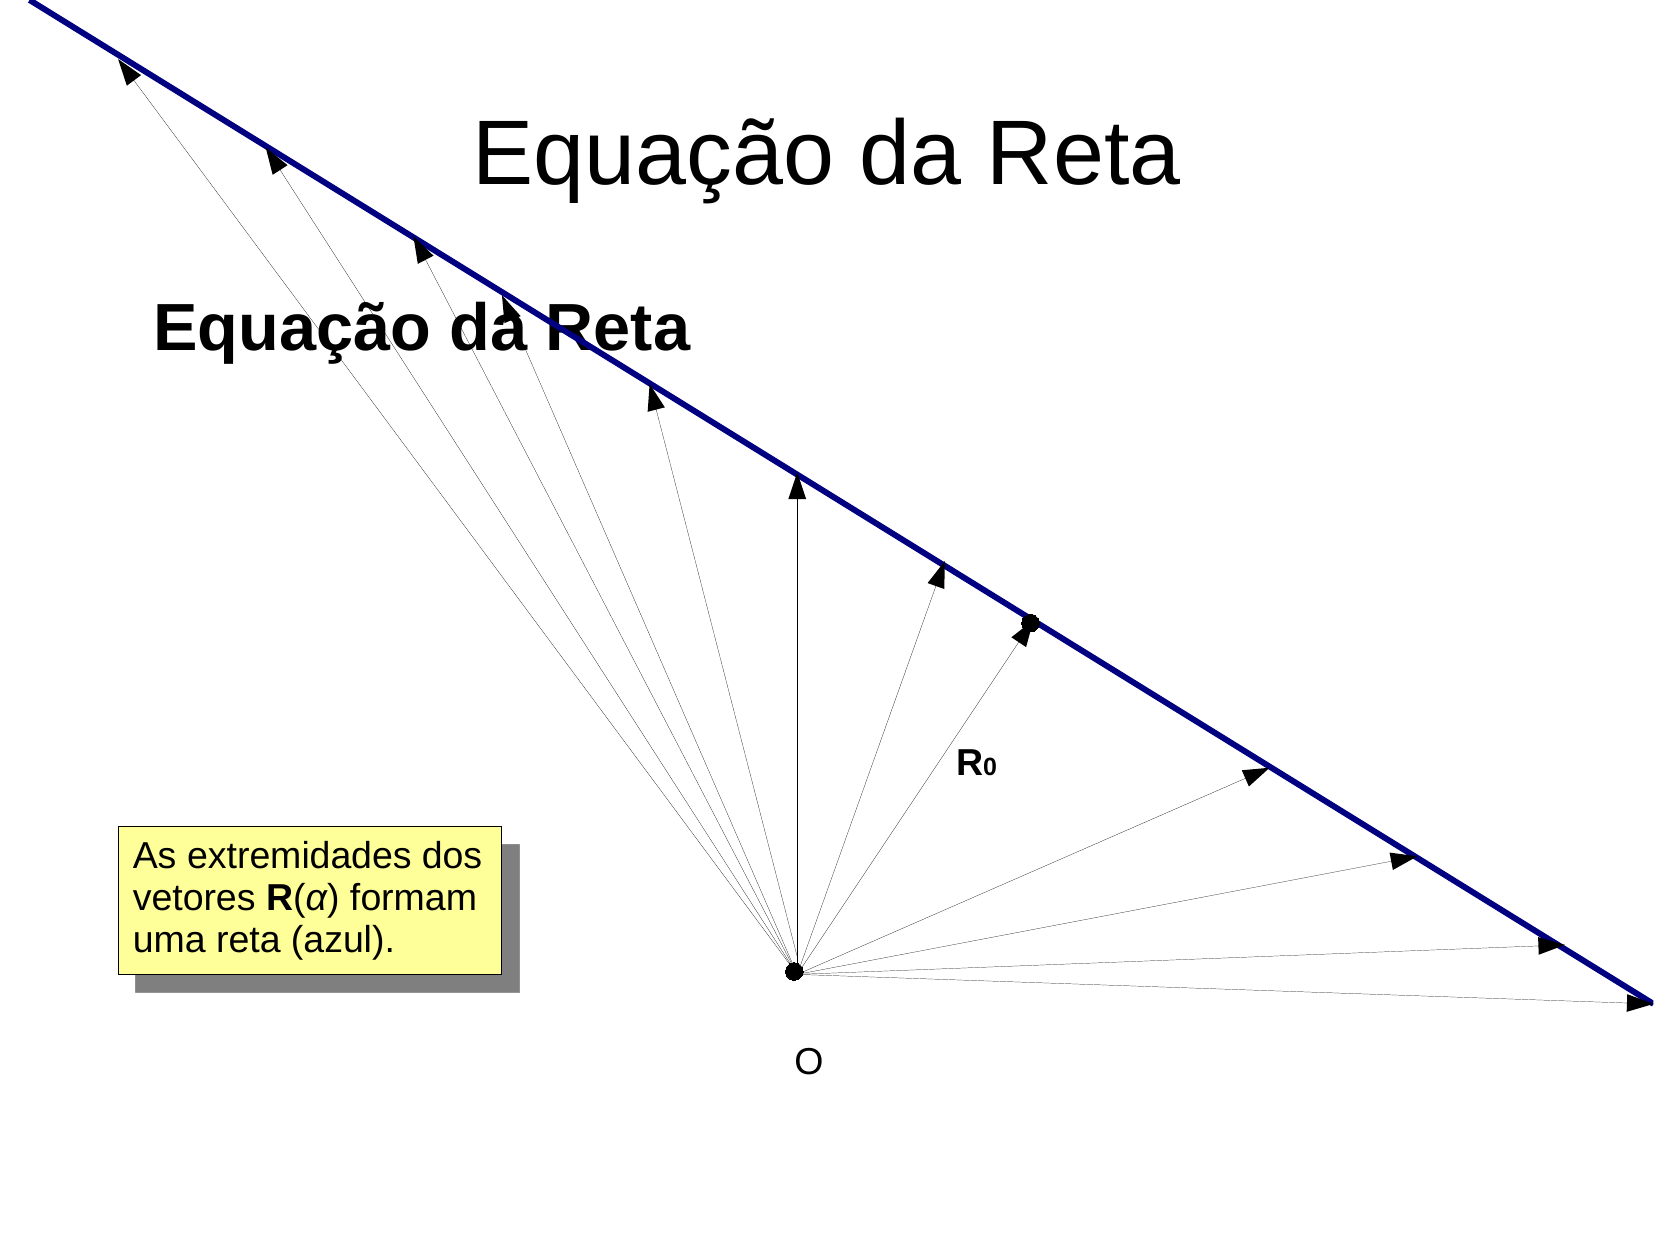

# Equação da Reta
Equação da Reta
R0
As extremidades dos vetores R(α) formam uma reta (azul).
O